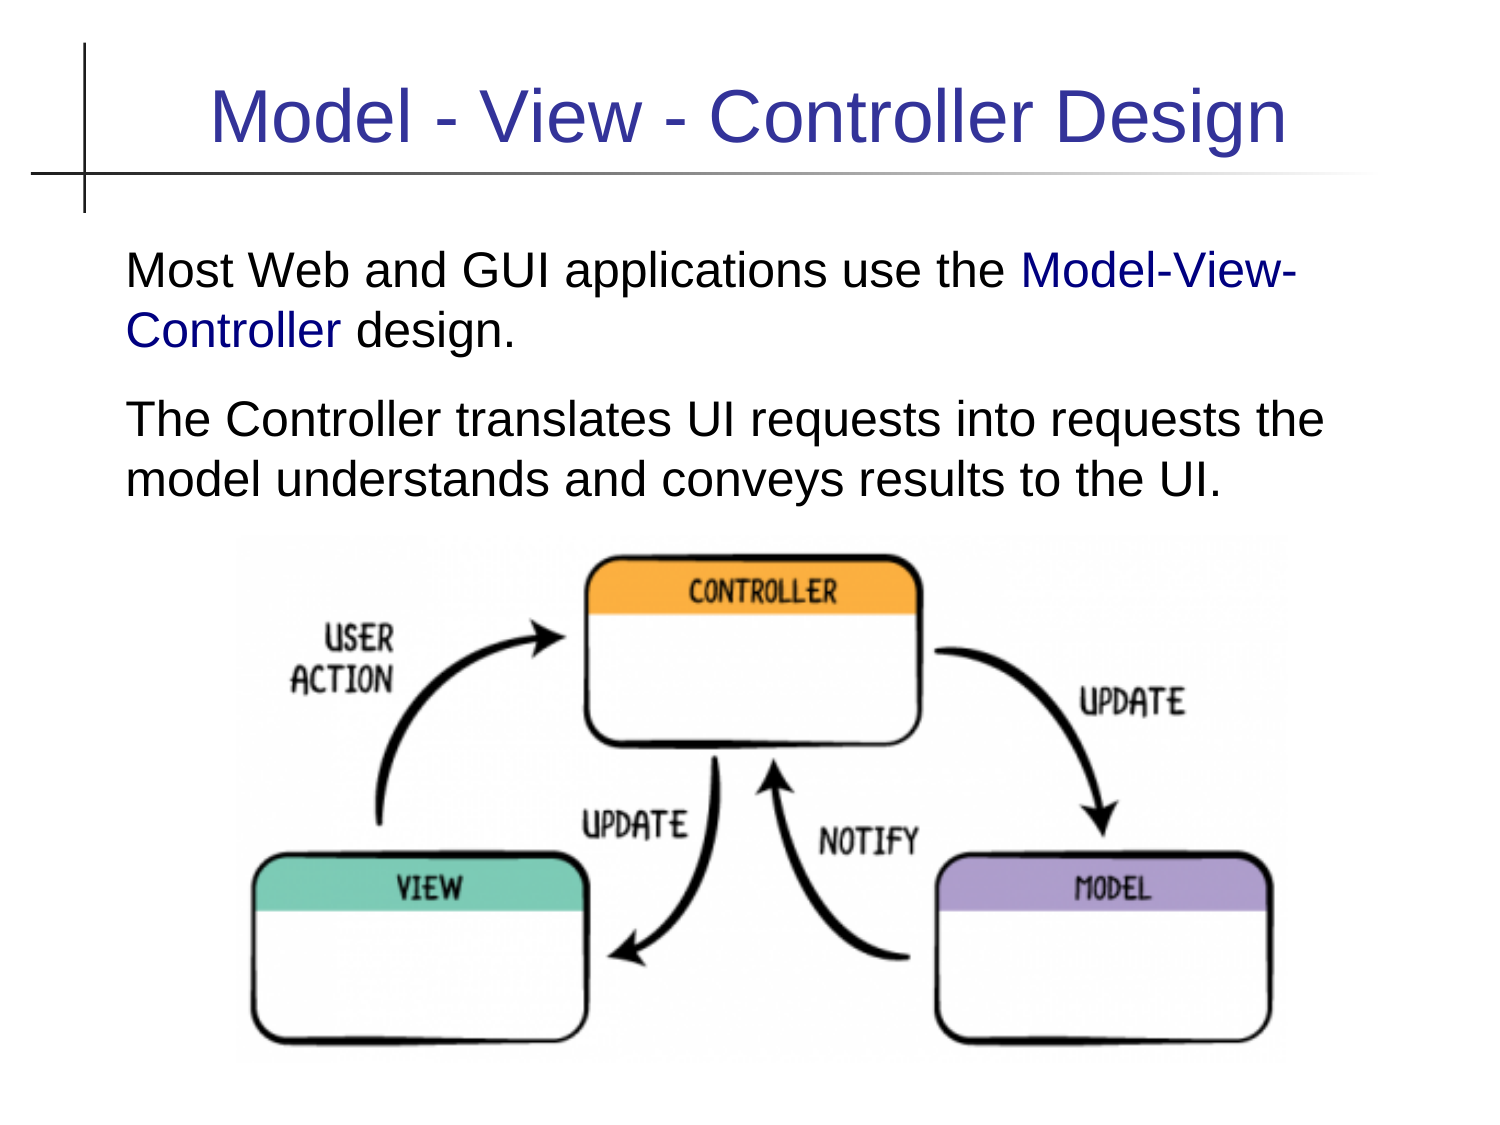

# Model - View - Controller Design
Most Web and GUI applications use the Model-View-Controller design.
The Controller translates UI requests into requests the model understands and conveys results to the UI.